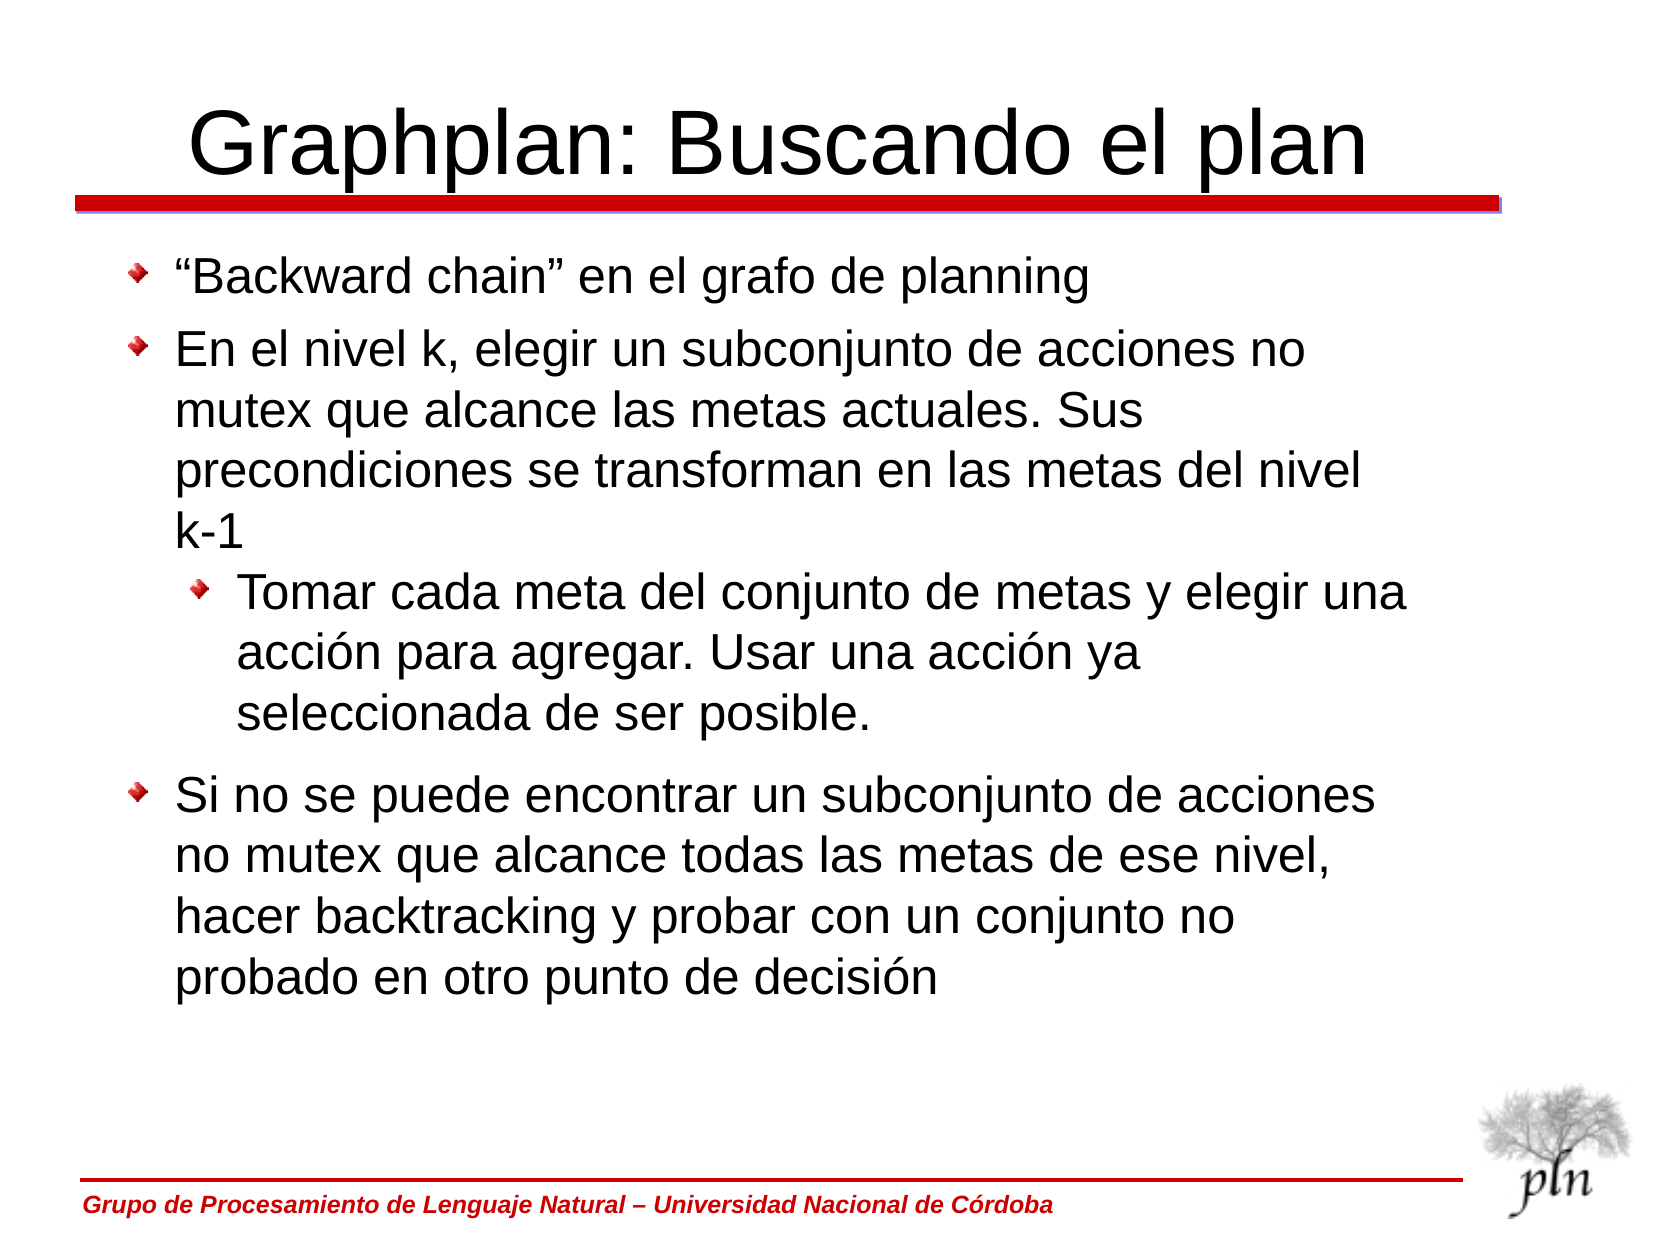

# Graphplan: Buscando el plan
“Backward chain” en el grafo de planning
En el nivel k, elegir un subconjunto de acciones no mutex que alcance las metas actuales. Sus precondiciones se transforman en las metas del nivel k-1
Tomar cada meta del conjunto de metas y elegir una acción para agregar. Usar una acción ya seleccionada de ser posible.
Si no se puede encontrar un subconjunto de acciones no mutex que alcance todas las metas de ese nivel, hacer backtracking y probar con un conjunto no probado en otro punto de decisión